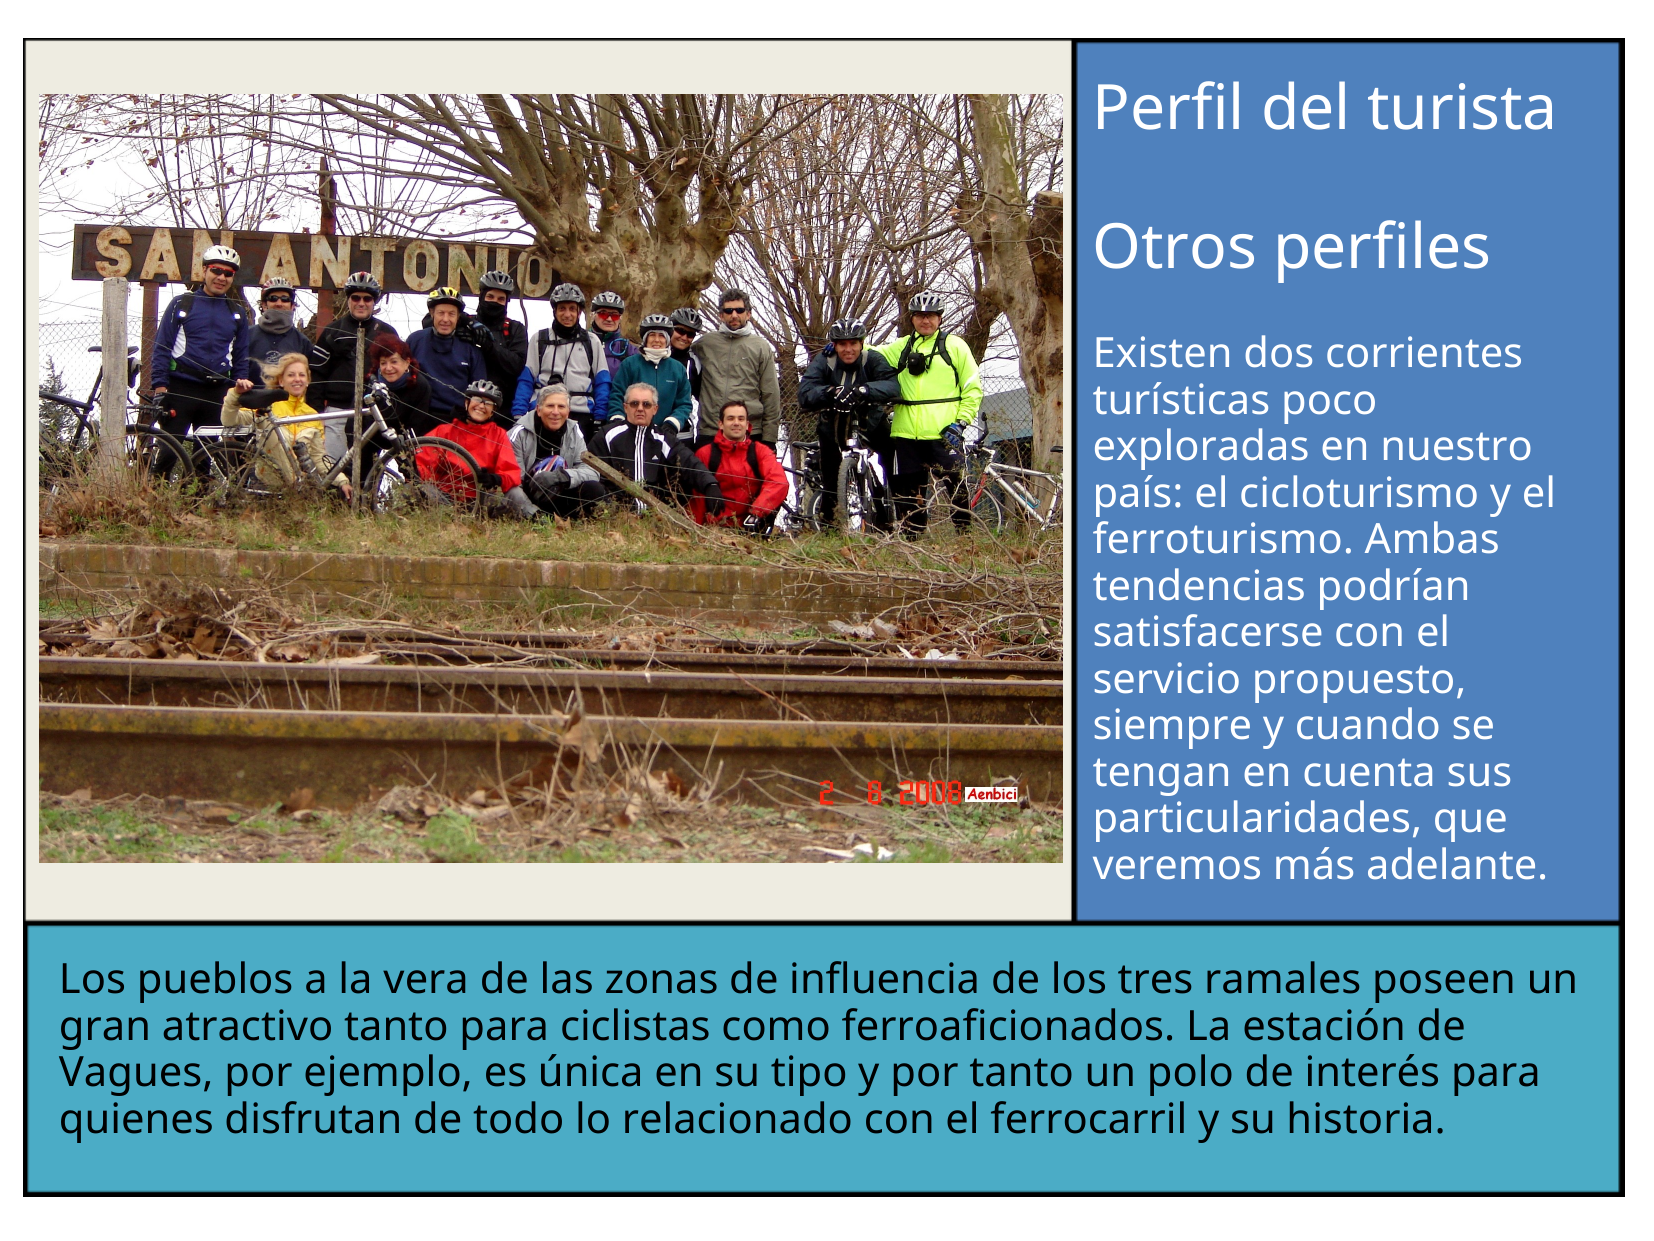

Perfil del turista
Otros perfiles
Existen dos corrientes turísticas poco exploradas en nuestro país: el cicloturismo y el ferroturismo. Ambas tendencias podrían satisfacerse con el servicio propuesto, siempre y cuando se tengan en cuenta sus particularidades, que veremos más adelante.
Los pueblos a la vera de las zonas de influencia de los tres ramales poseen un gran atractivo tanto para ciclistas como ferroaficionados. La estación de Vagues, por ejemplo, es única en su tipo y por tanto un polo de interés para quienes disfrutan de todo lo relacionado con el ferrocarril y su historia.